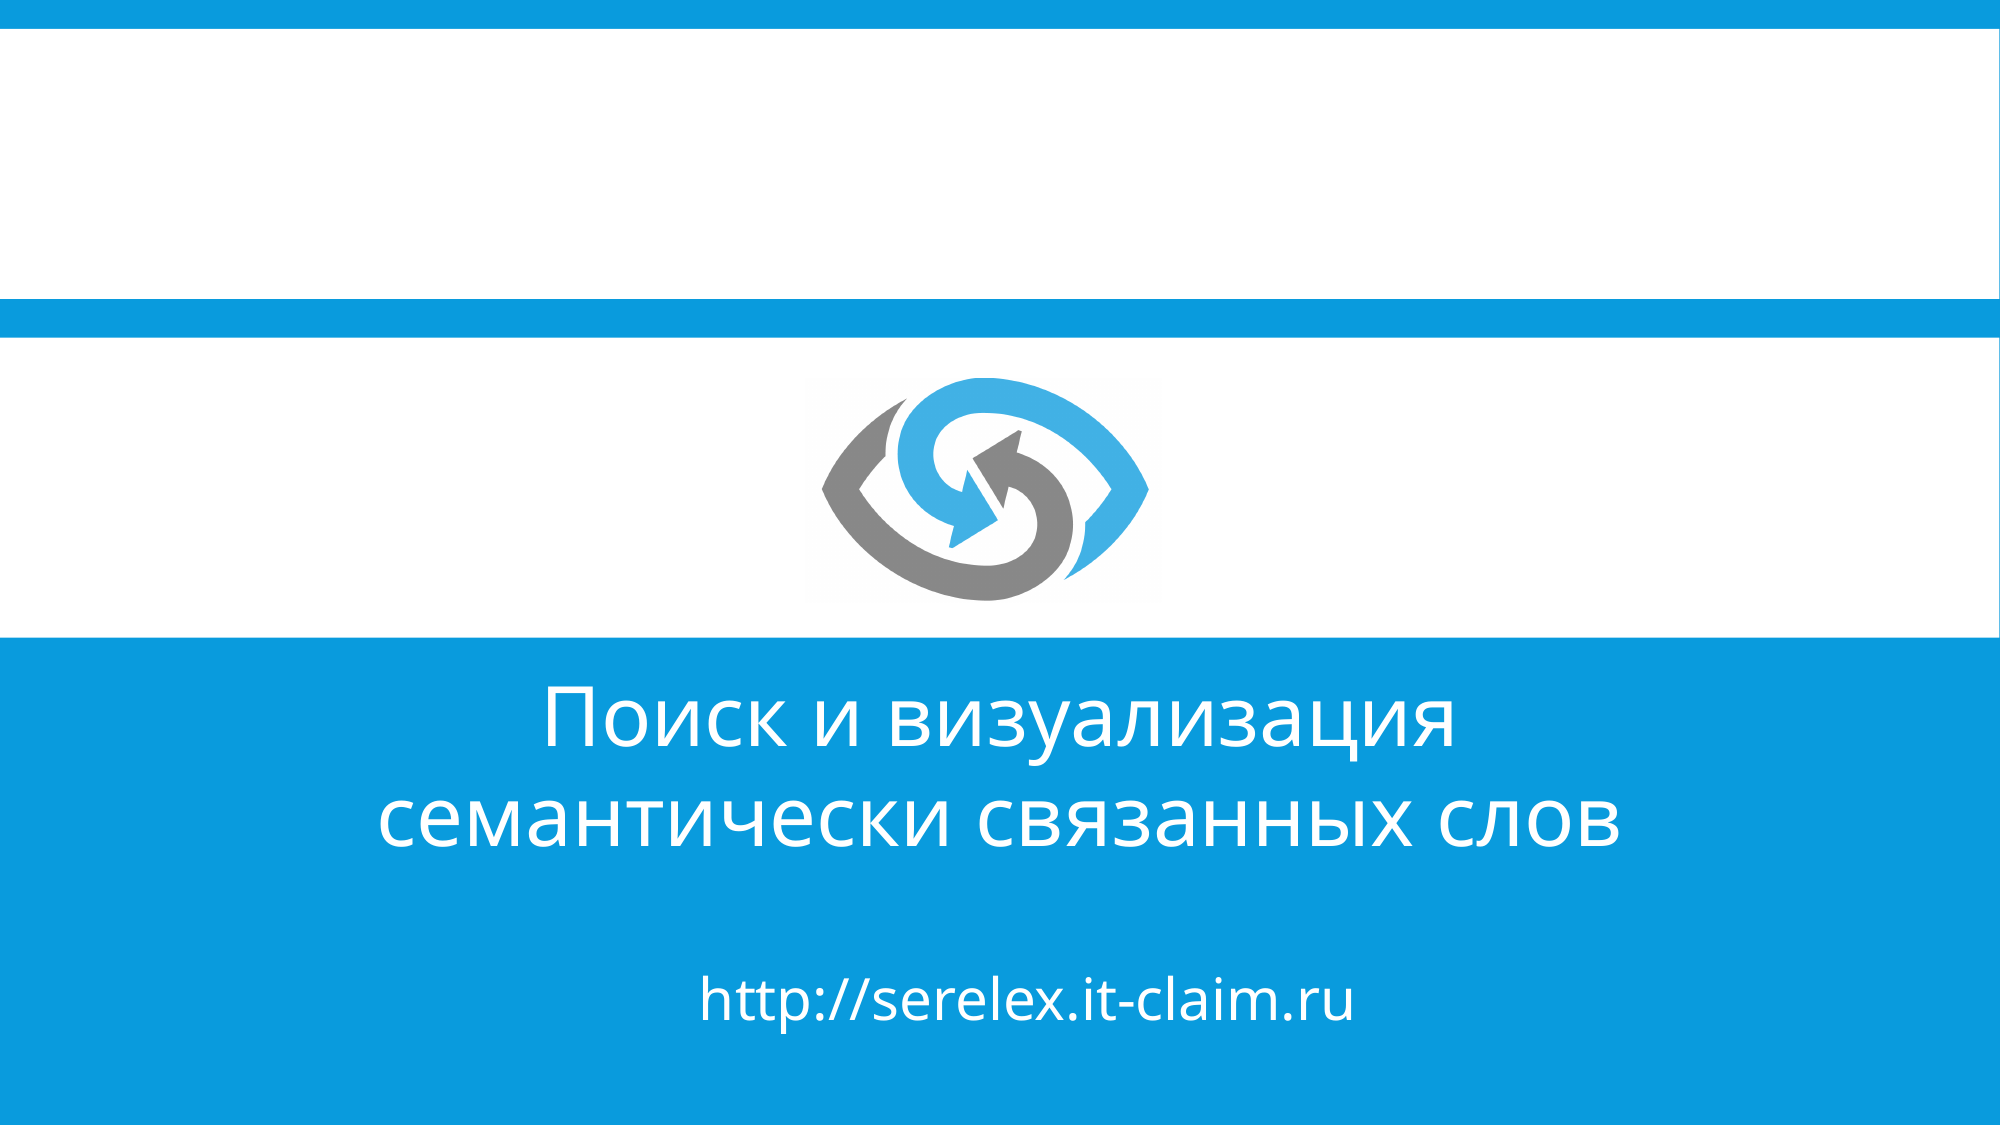

Серелекс
Поиск и визуализация семантически связанных слов
http://serelex.it-claim.ru